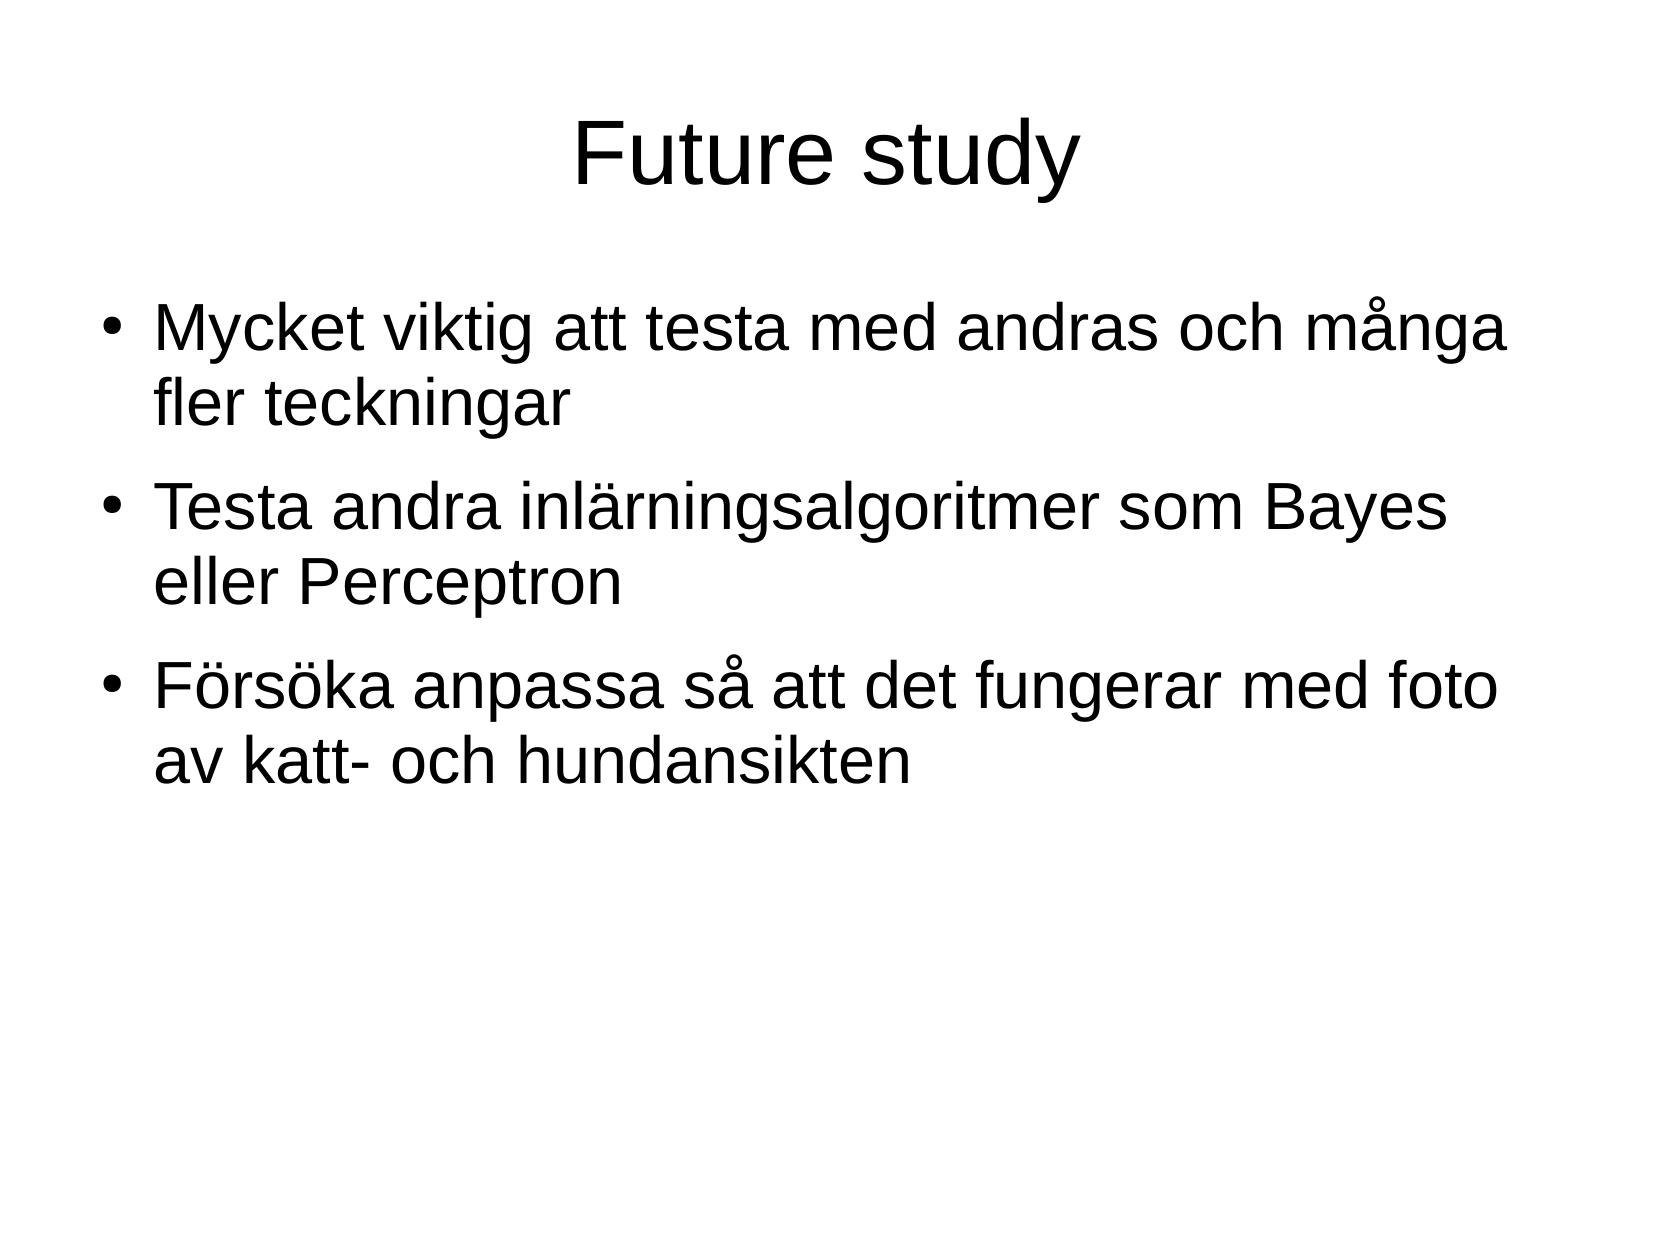

# Future study
Mycket viktig att testa med andras och många fler teckningar
Testa andra inlärningsalgoritmer som Bayes eller Perceptron
Försöka anpassa så att det fungerar med foto av katt- och hundansikten